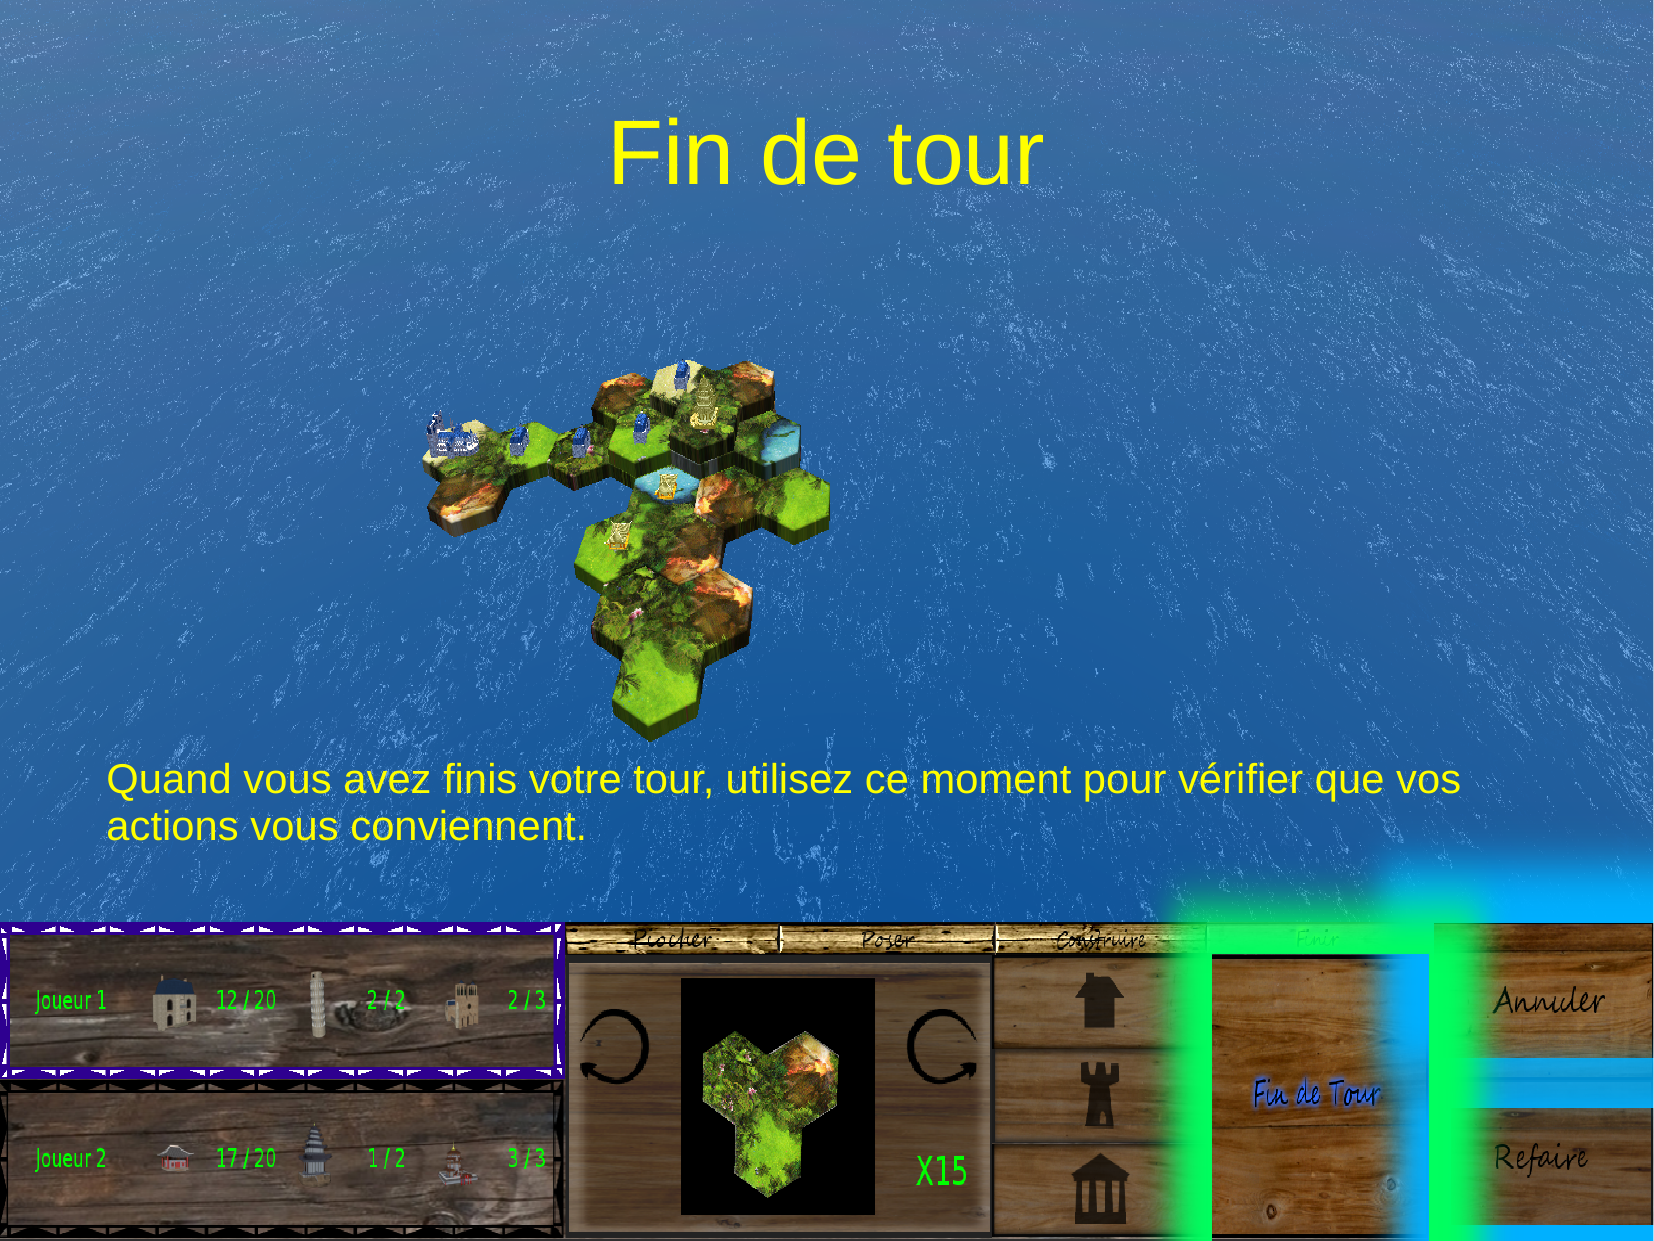

# Fin de tour
Quand vous avez finis votre tour, utilisez ce moment pour vérifier que vos actions vous conviennent.